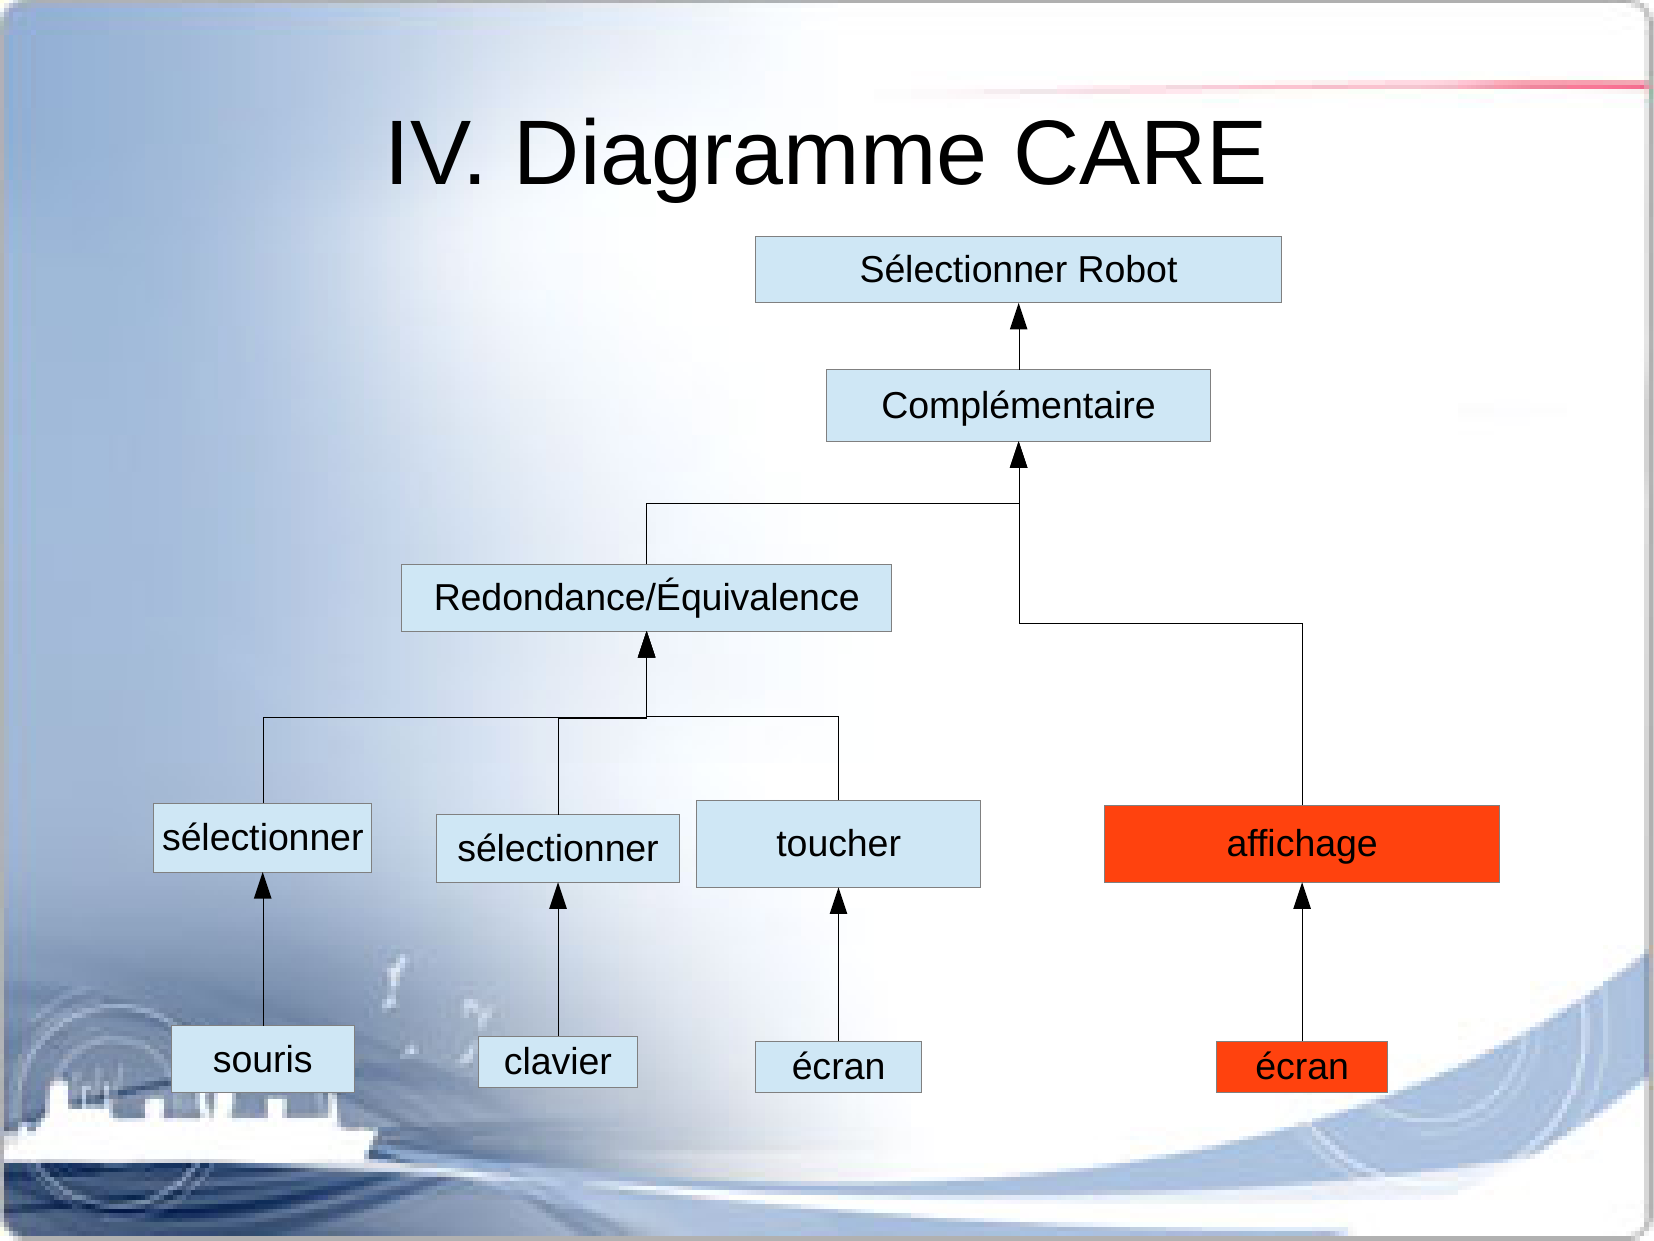

# IV. Diagramme CARE
Sélectionner Robot
Complémentaire
Redondance/Équivalence
toucher
sélectionner
affichage
sélectionner
souris
clavier
écran
écran